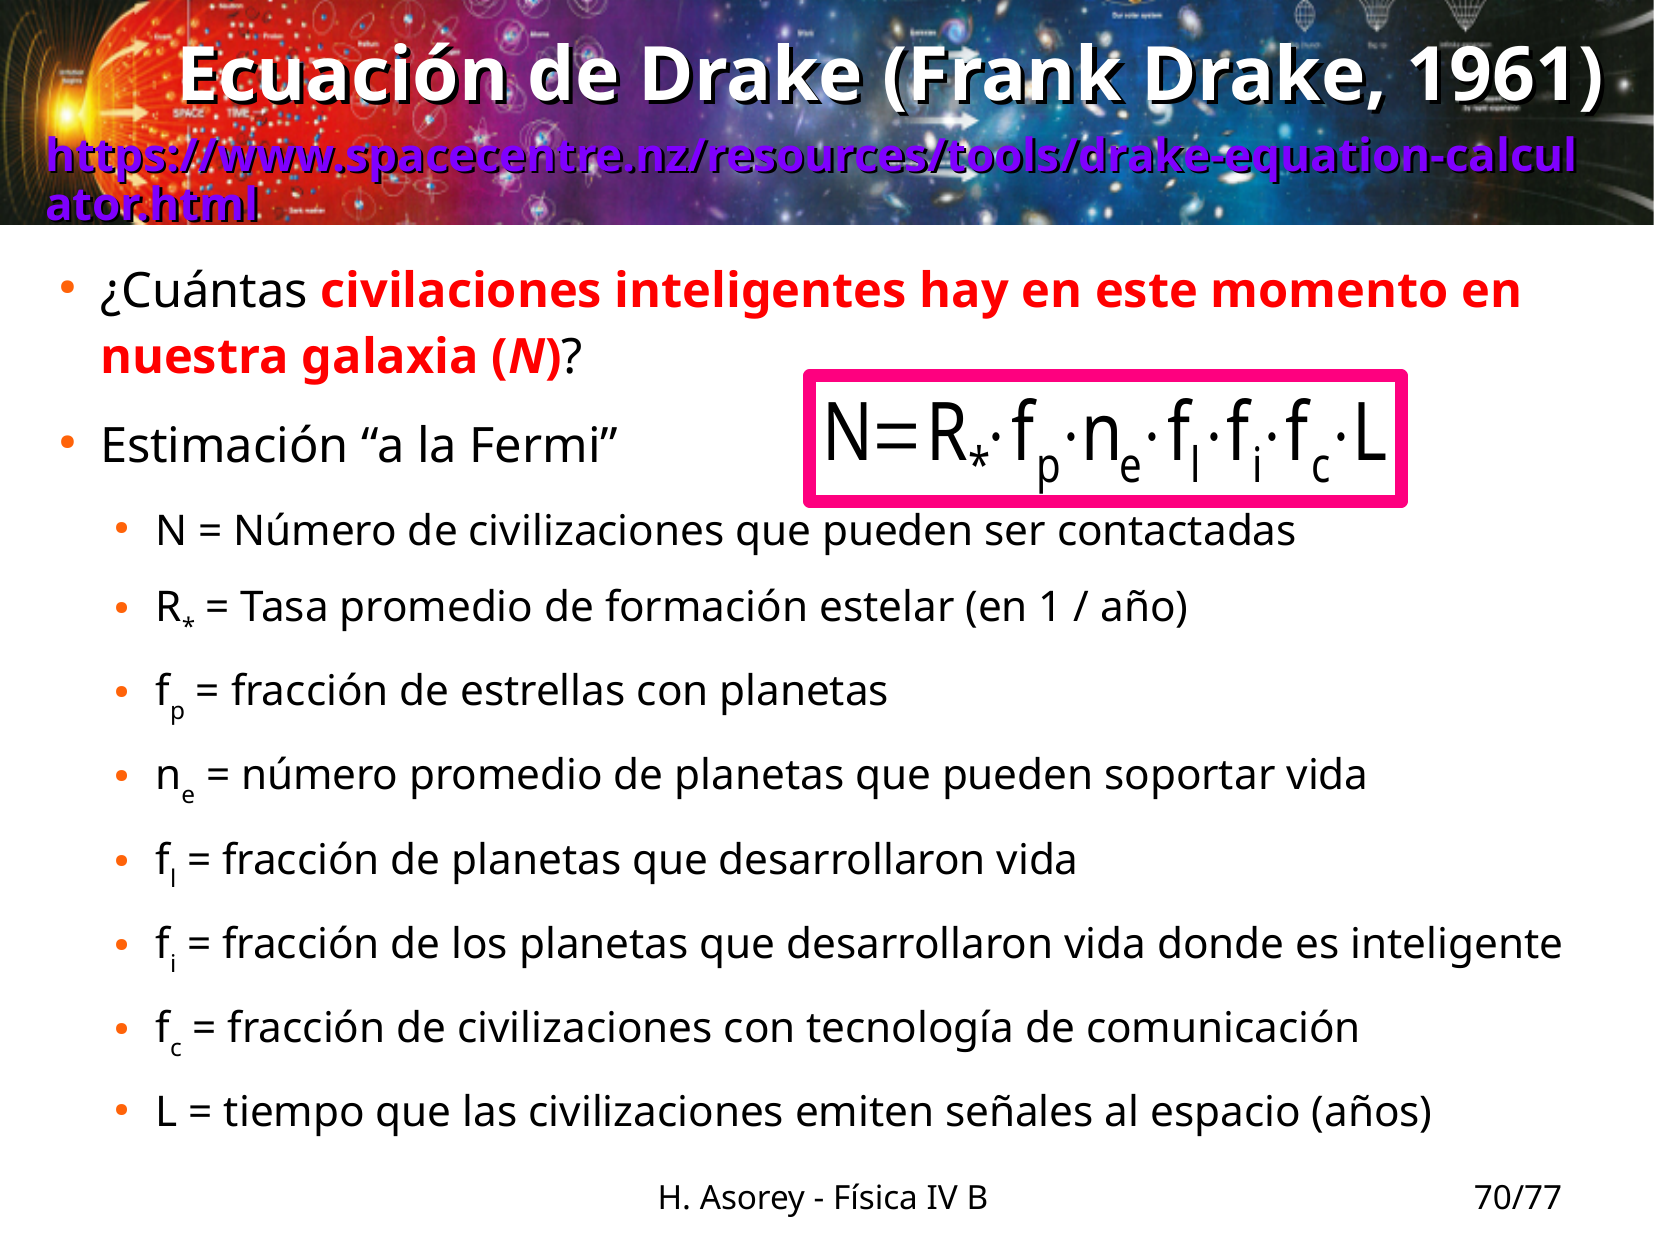

# Ecuación de Drake (Frank Drake, 1961) https://www.spacecentre.nz/resources/tools/drake-equation-calculator.html
¿Cuántas civilaciones inteligentes hay en este momento en nuestra galaxia (N)?
Estimación “a la Fermi”
N = Número de civilizaciones que pueden ser contactadas
R* = Tasa promedio de formación estelar (en 1 / año)
fp = fracción de estrellas con planetas
ne = número promedio de planetas que pueden soportar vida
fl = fracción de planetas que desarrollaron vida
fi = fracción de los planetas que desarrollaron vida donde es inteligente
fc = fracción de civilizaciones con tecnología de comunicación
L = tiempo que las civilizaciones emiten señales al espacio (años)
H. Asorey - Física IV B
70